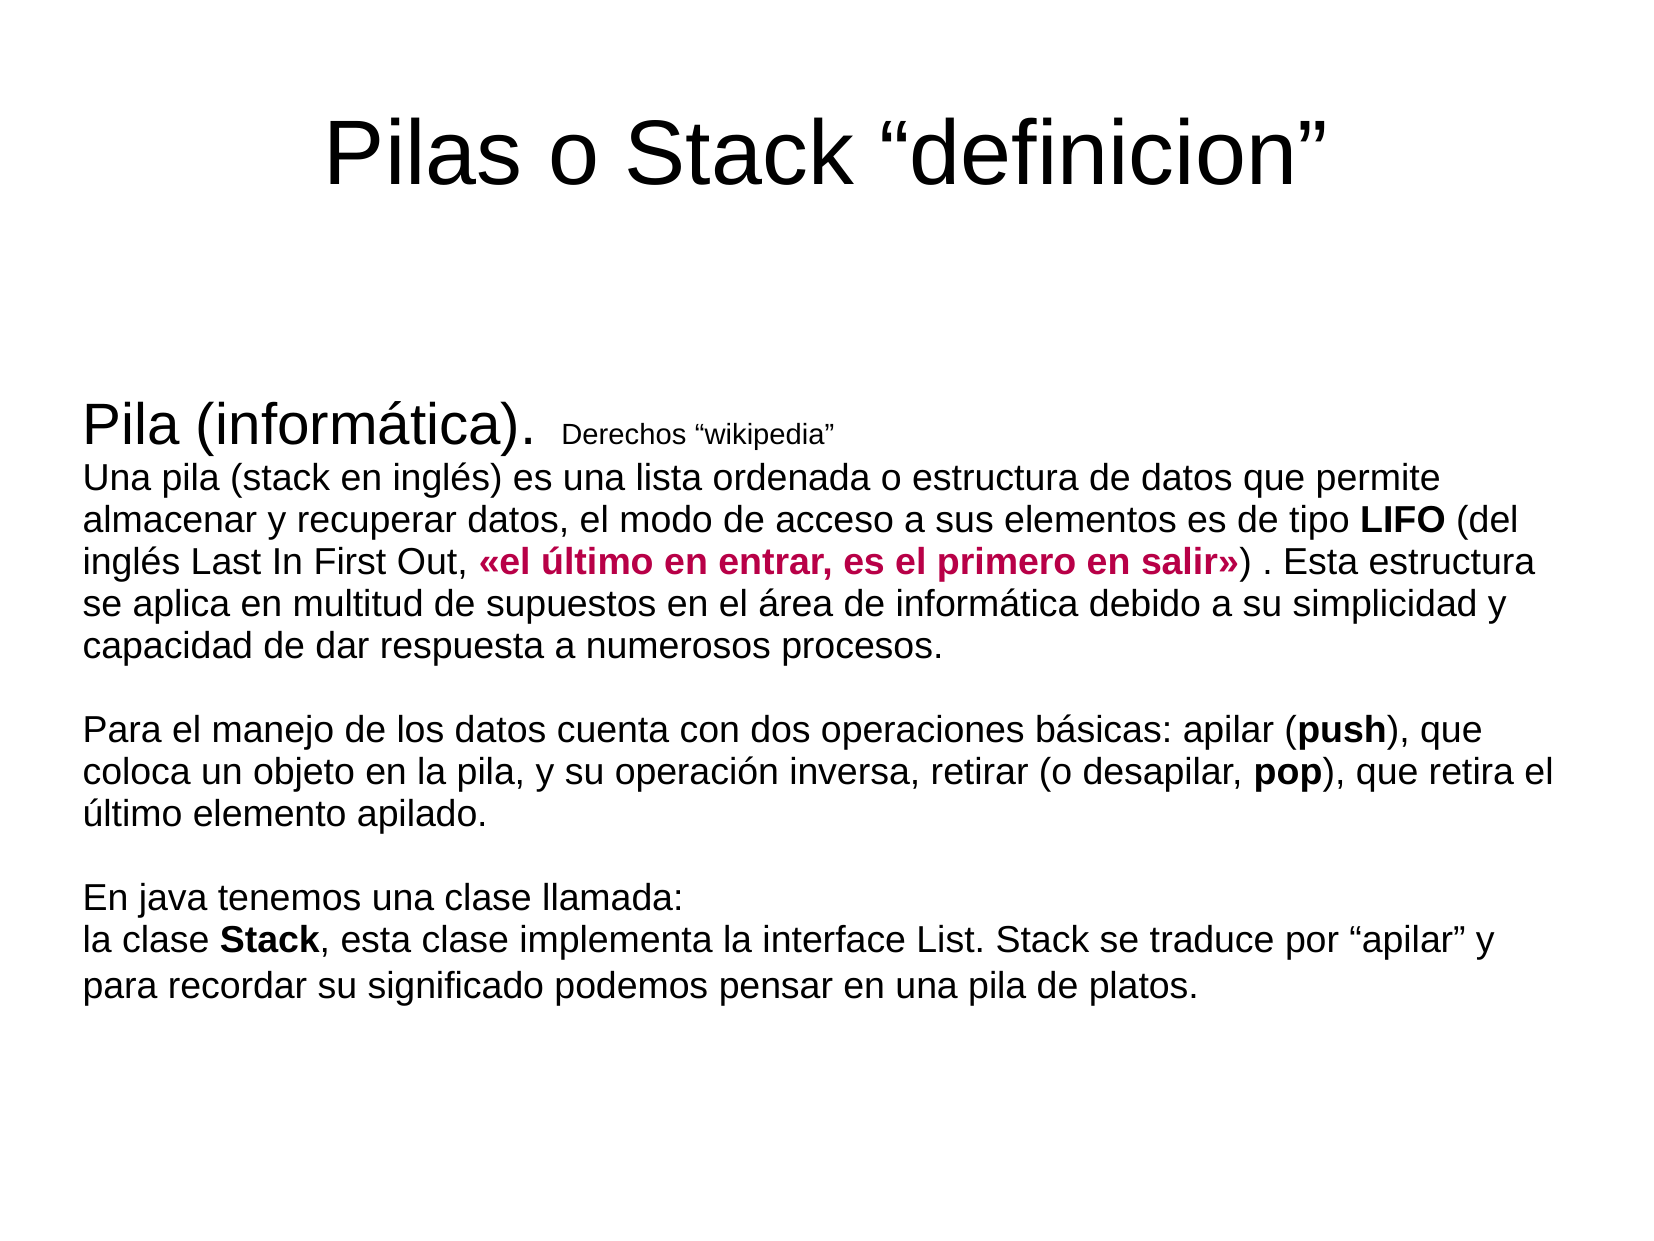

# Pilas o Stack “definicion”
Pila (informática). Derechos “wikipedia”
Una pila (stack en inglés) es una lista ordenada o estructura de datos que permite almacenar y recuperar datos, el modo de acceso a sus elementos es de tipo LIFO (del inglés Last In First Out, «el último en entrar, es el primero en salir») . Esta estructura se aplica en multitud de supuestos en el área de informática debido a su simplicidad y capacidad de dar respuesta a numerosos procesos.
Para el manejo de los datos cuenta con dos operaciones básicas: apilar (push), que coloca un objeto en la pila, y su operación inversa, retirar (o desapilar, pop), que retira el último elemento apilado.
En java tenemos una clase llamada:
la clase Stack, esta clase implementa la interface List. Stack se traduce por “apilar” y para recordar su significado podemos pensar en una pila de platos.